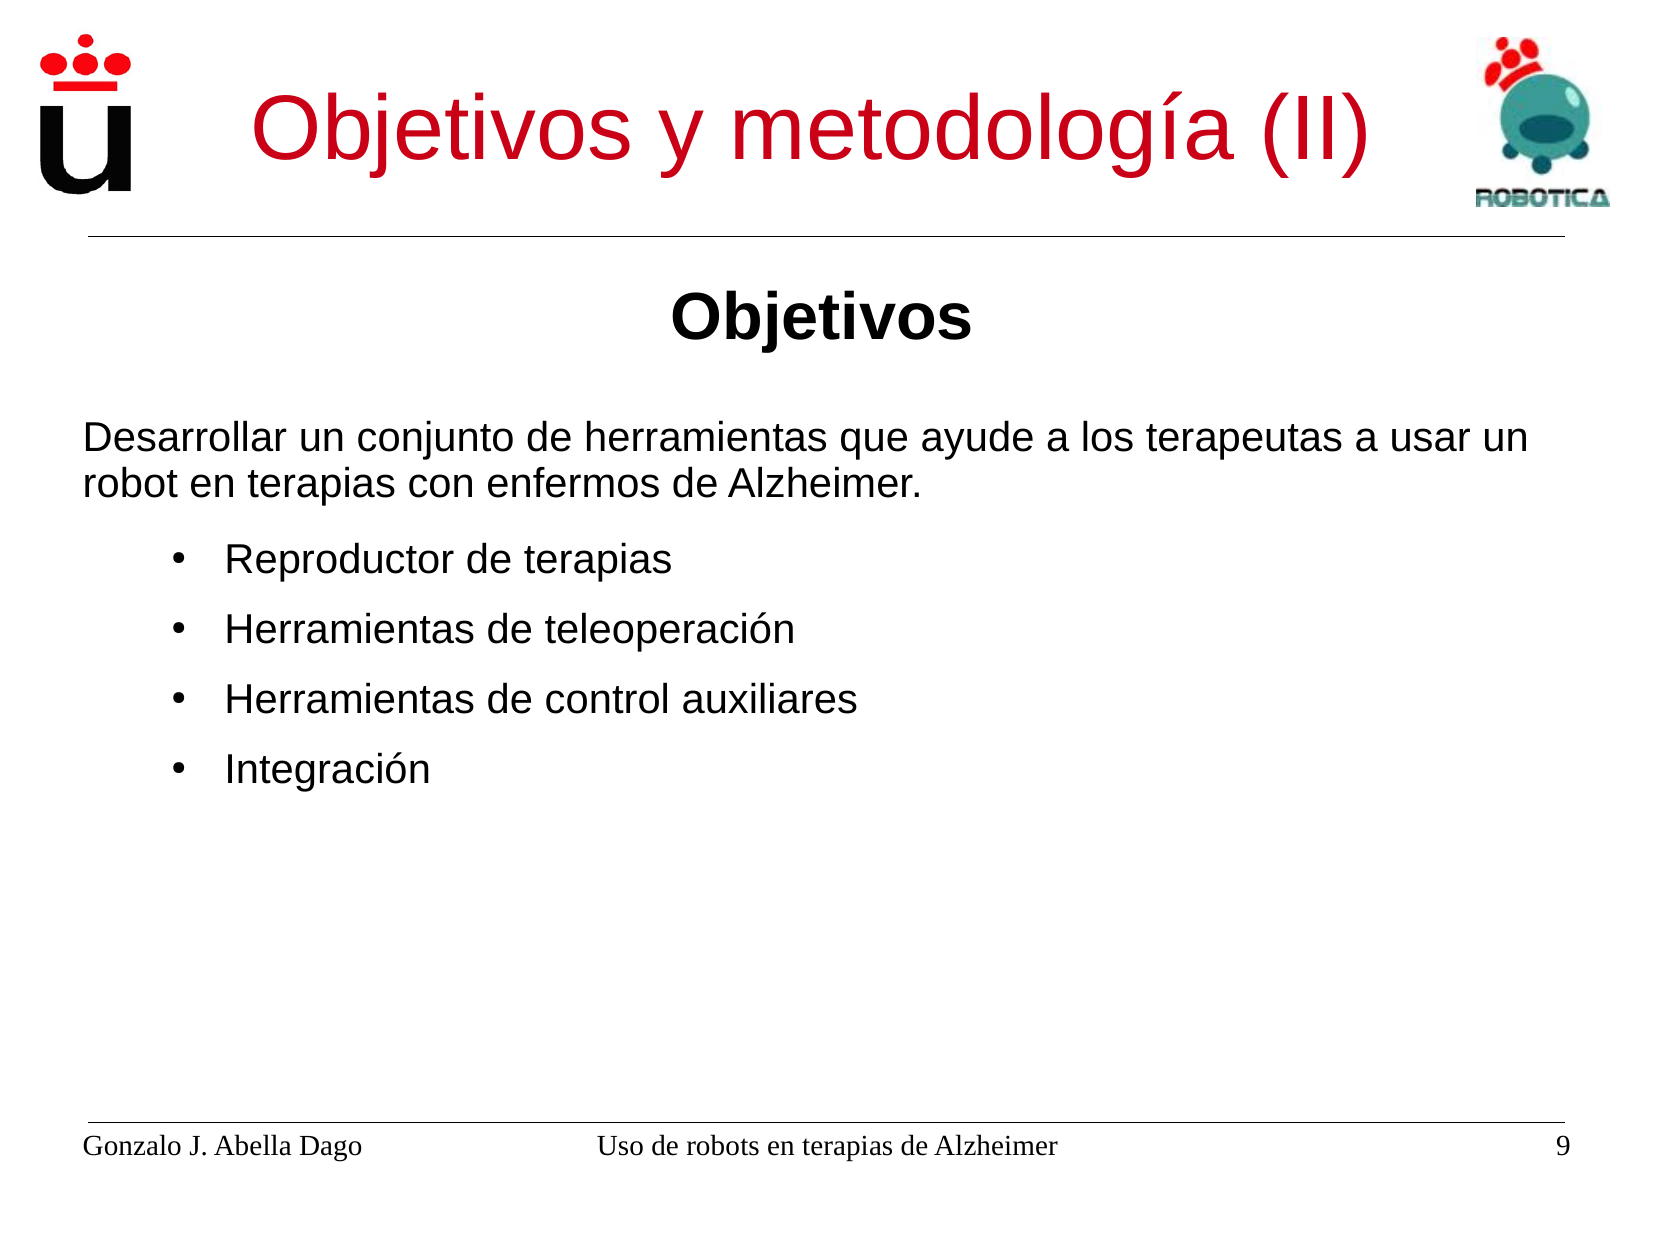

# Objetivos y metodología (II)
Objetivos
Desarrollar un conjunto de herramientas que ayude a los terapeutas a usar un robot en terapias con enfermos de Alzheimer.
Reproductor de terapias
Herramientas de teleoperación
Herramientas de control auxiliares
Integración
9